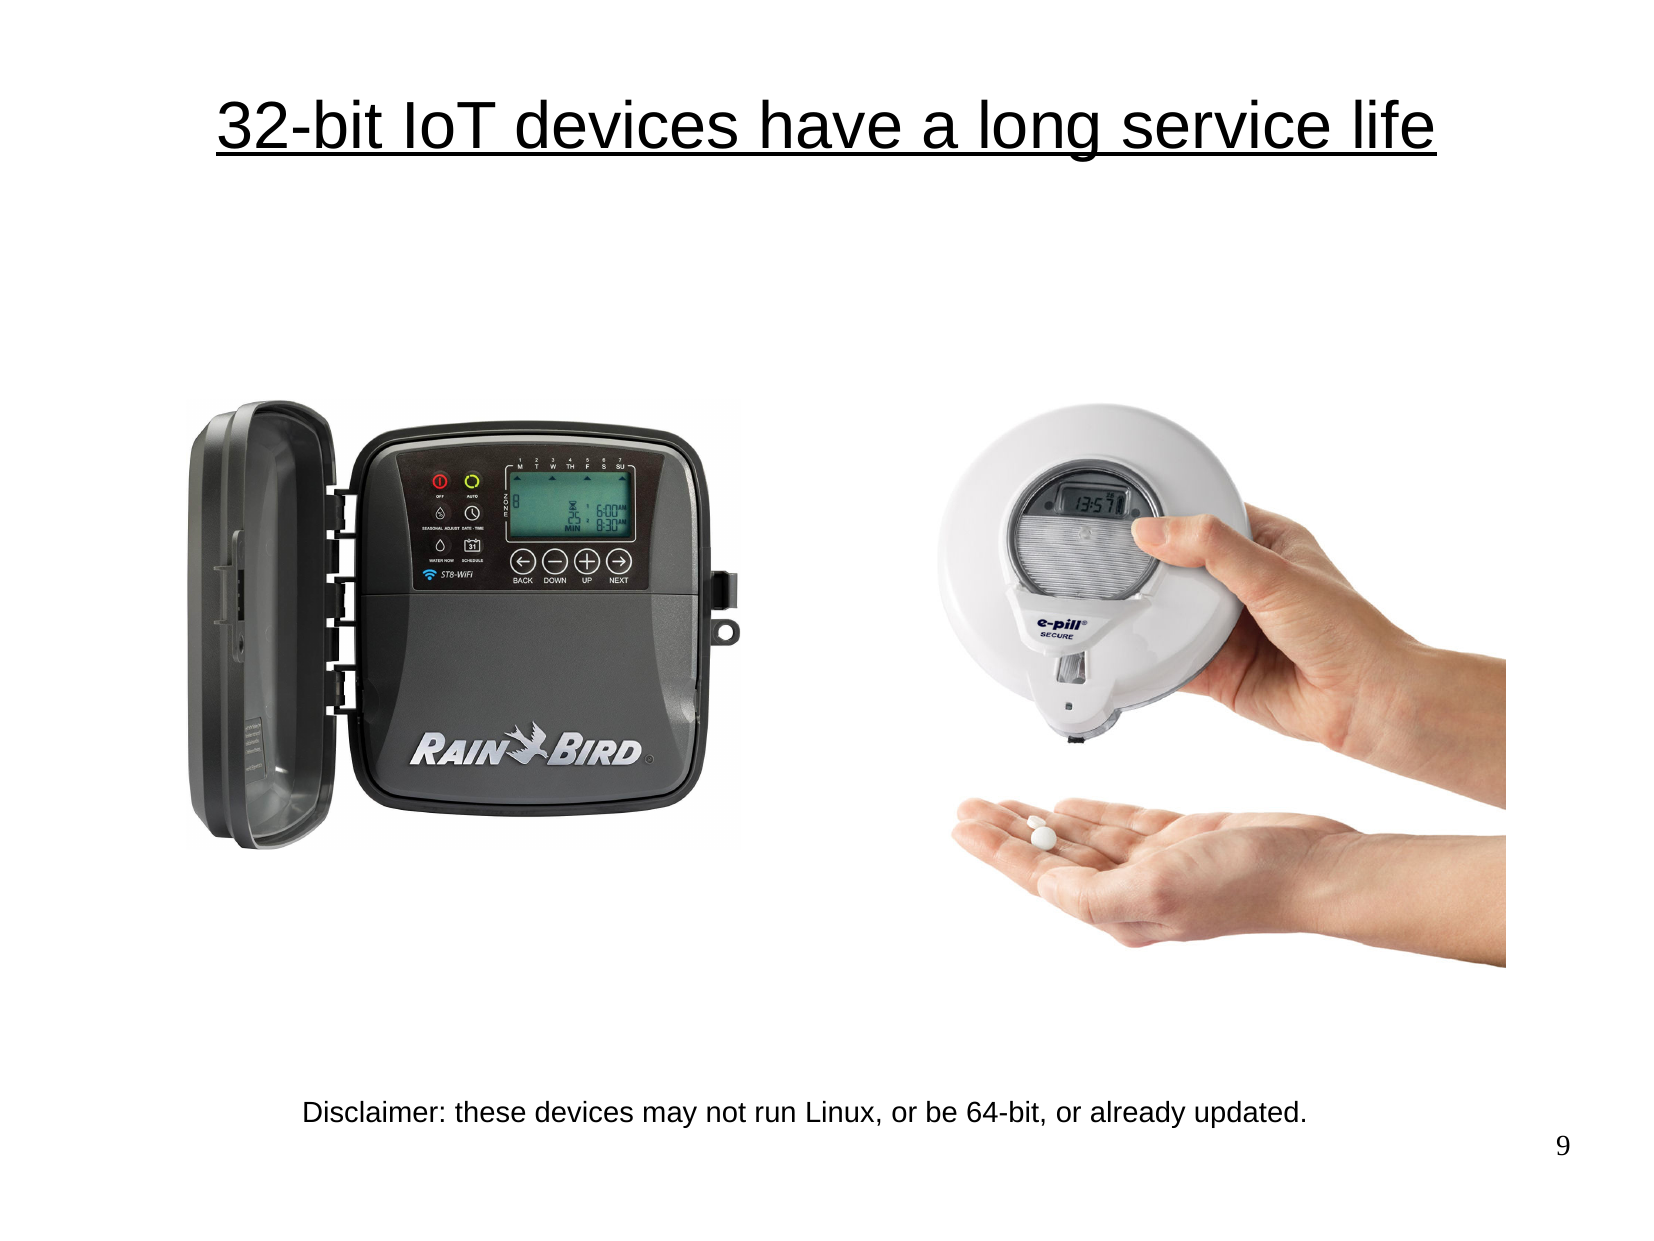

# 32-bit IoT devices have a long service life
Disclaimer: these devices may not run Linux, or be 64-bit, or already updated.
9